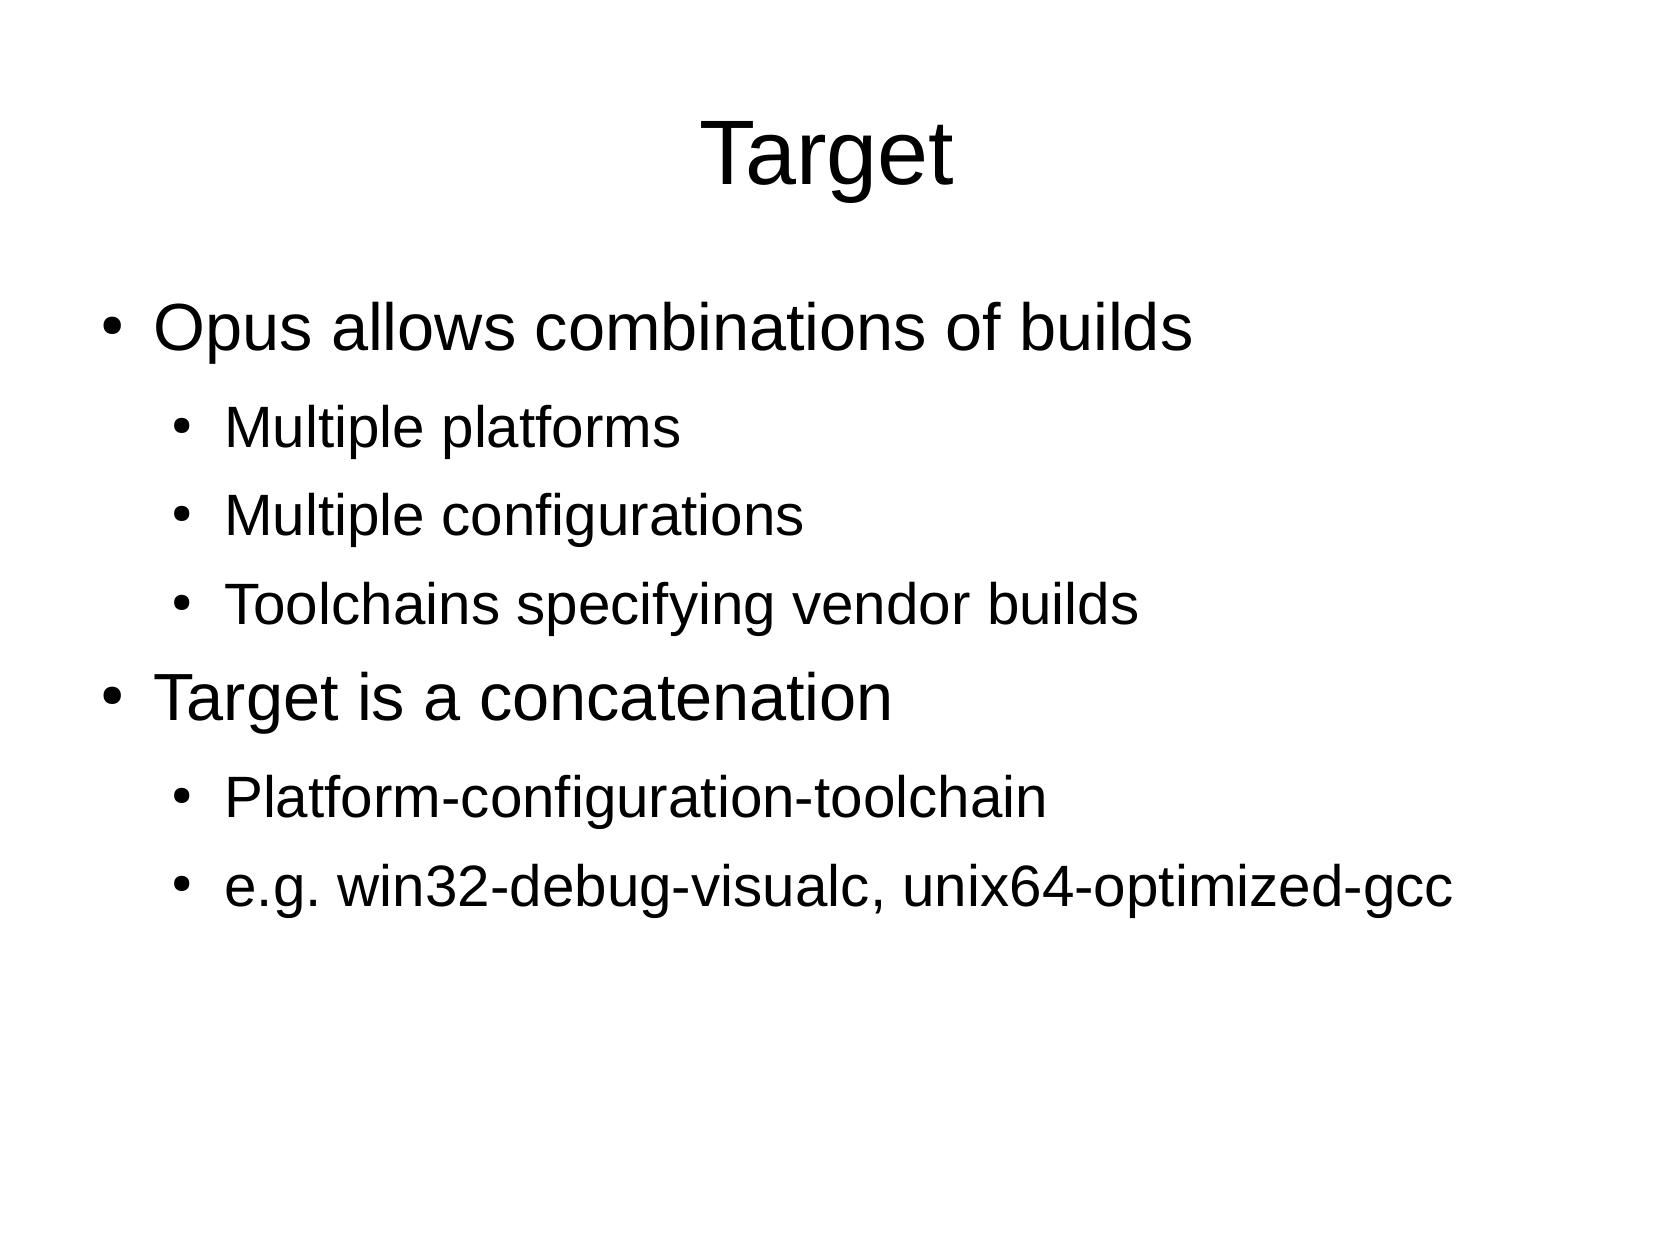

# Target
Opus allows combinations of builds
Multiple platforms
Multiple configurations
Toolchains specifying vendor builds
Target is a concatenation
Platform-configuration-toolchain
e.g. win32-debug-visualc, unix64-optimized-gcc